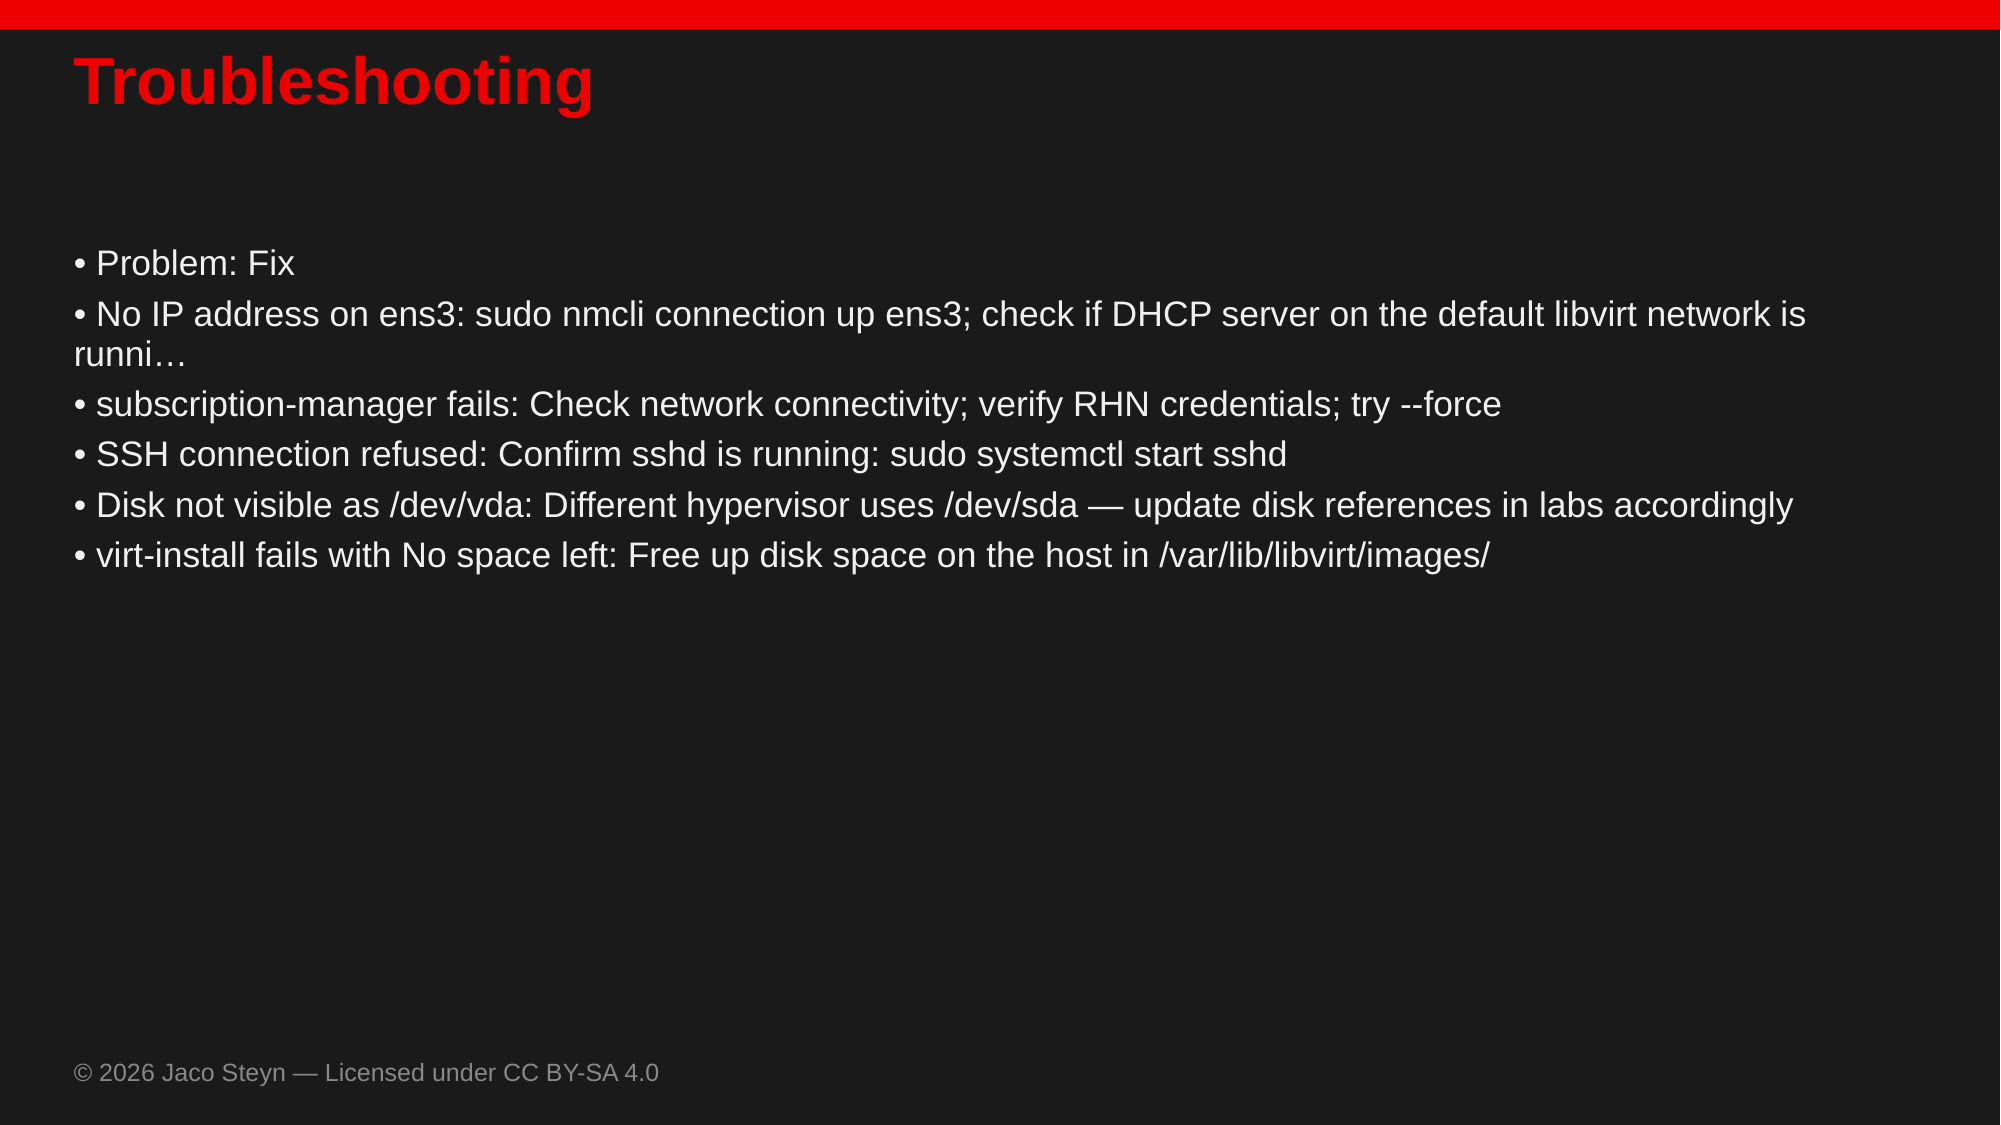

Troubleshooting
• Problem: Fix
• No IP address on ens3: sudo nmcli connection up ens3; check if DHCP server on the default libvirt network is runni…
• subscription-manager fails: Check network connectivity; verify RHN credentials; try --force
• SSH connection refused: Confirm sshd is running: sudo systemctl start sshd
• Disk not visible as /dev/vda: Different hypervisor uses /dev/sda — update disk references in labs accordingly
• virt-install fails with No space left: Free up disk space on the host in /var/lib/libvirt/images/
© 2026 Jaco Steyn — Licensed under CC BY-SA 4.0